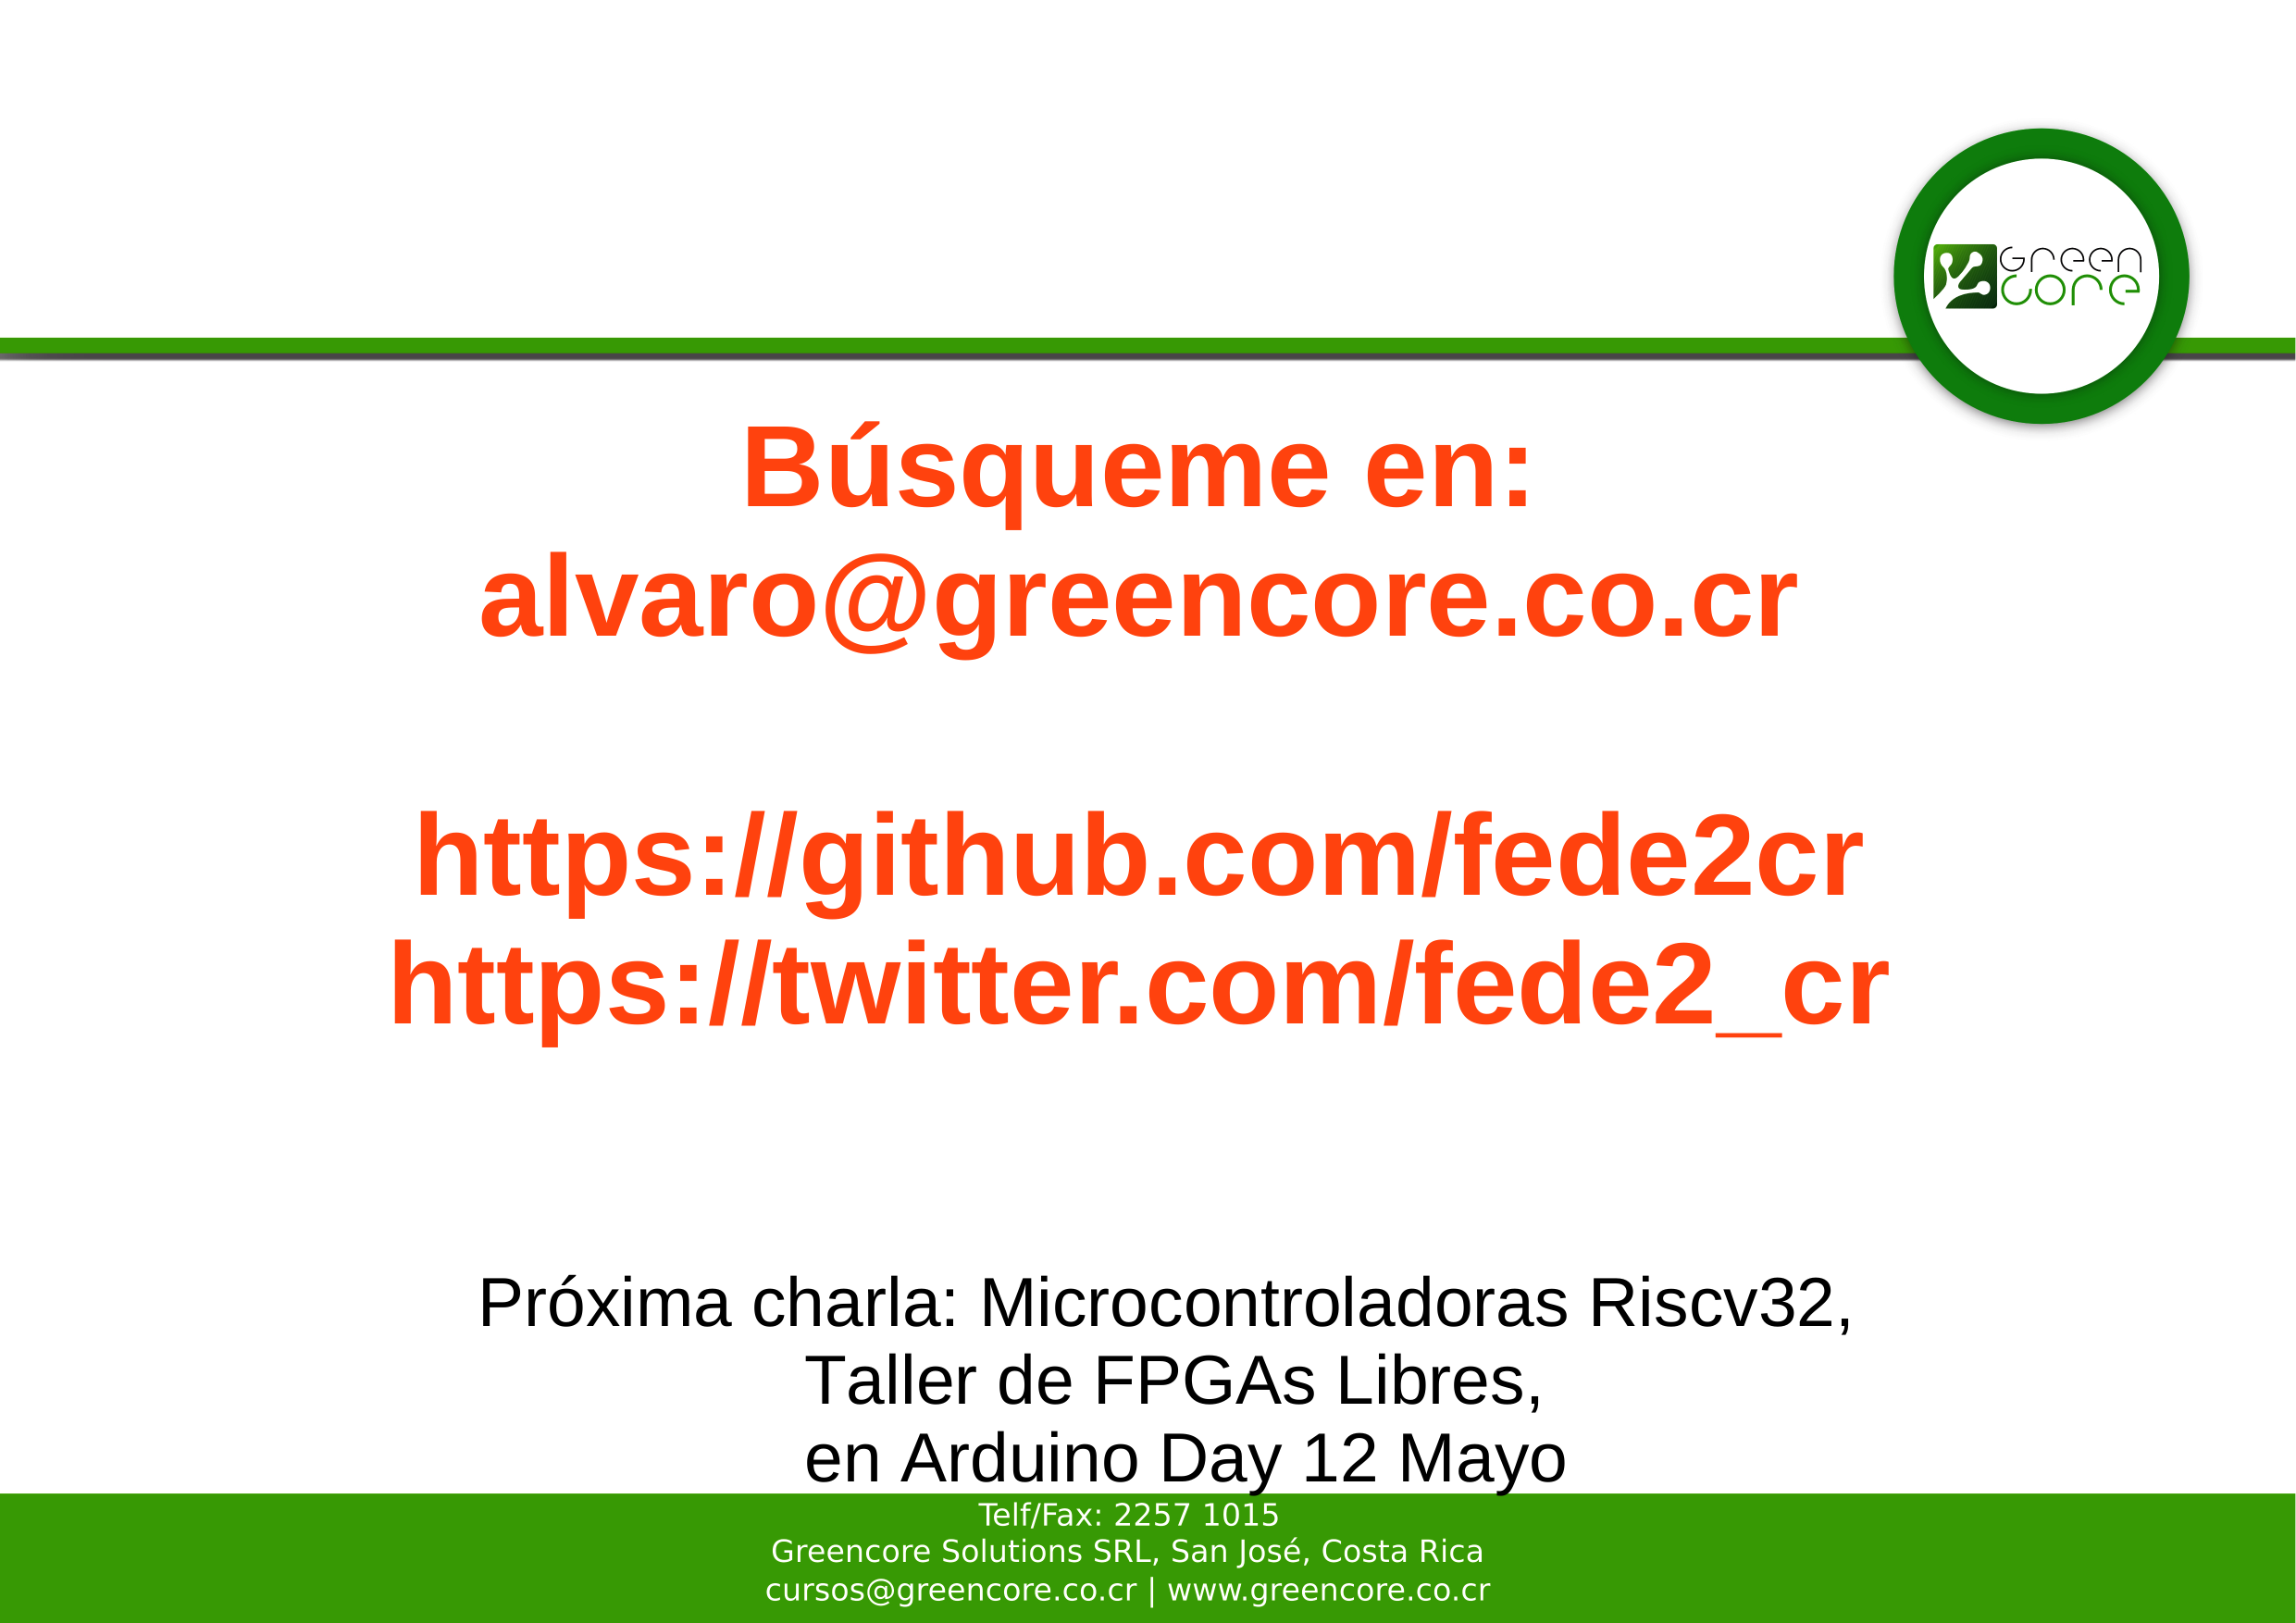

# Búsqueme en:
alvaro@greencore.co.cr
https://github.com/fede2cr
https://twitter.com/fede2_cr
Próxima charla: Microcontroladoras Riscv32,
 Taller de FPGAs Libres,
 en Arduino Day 12 Mayo